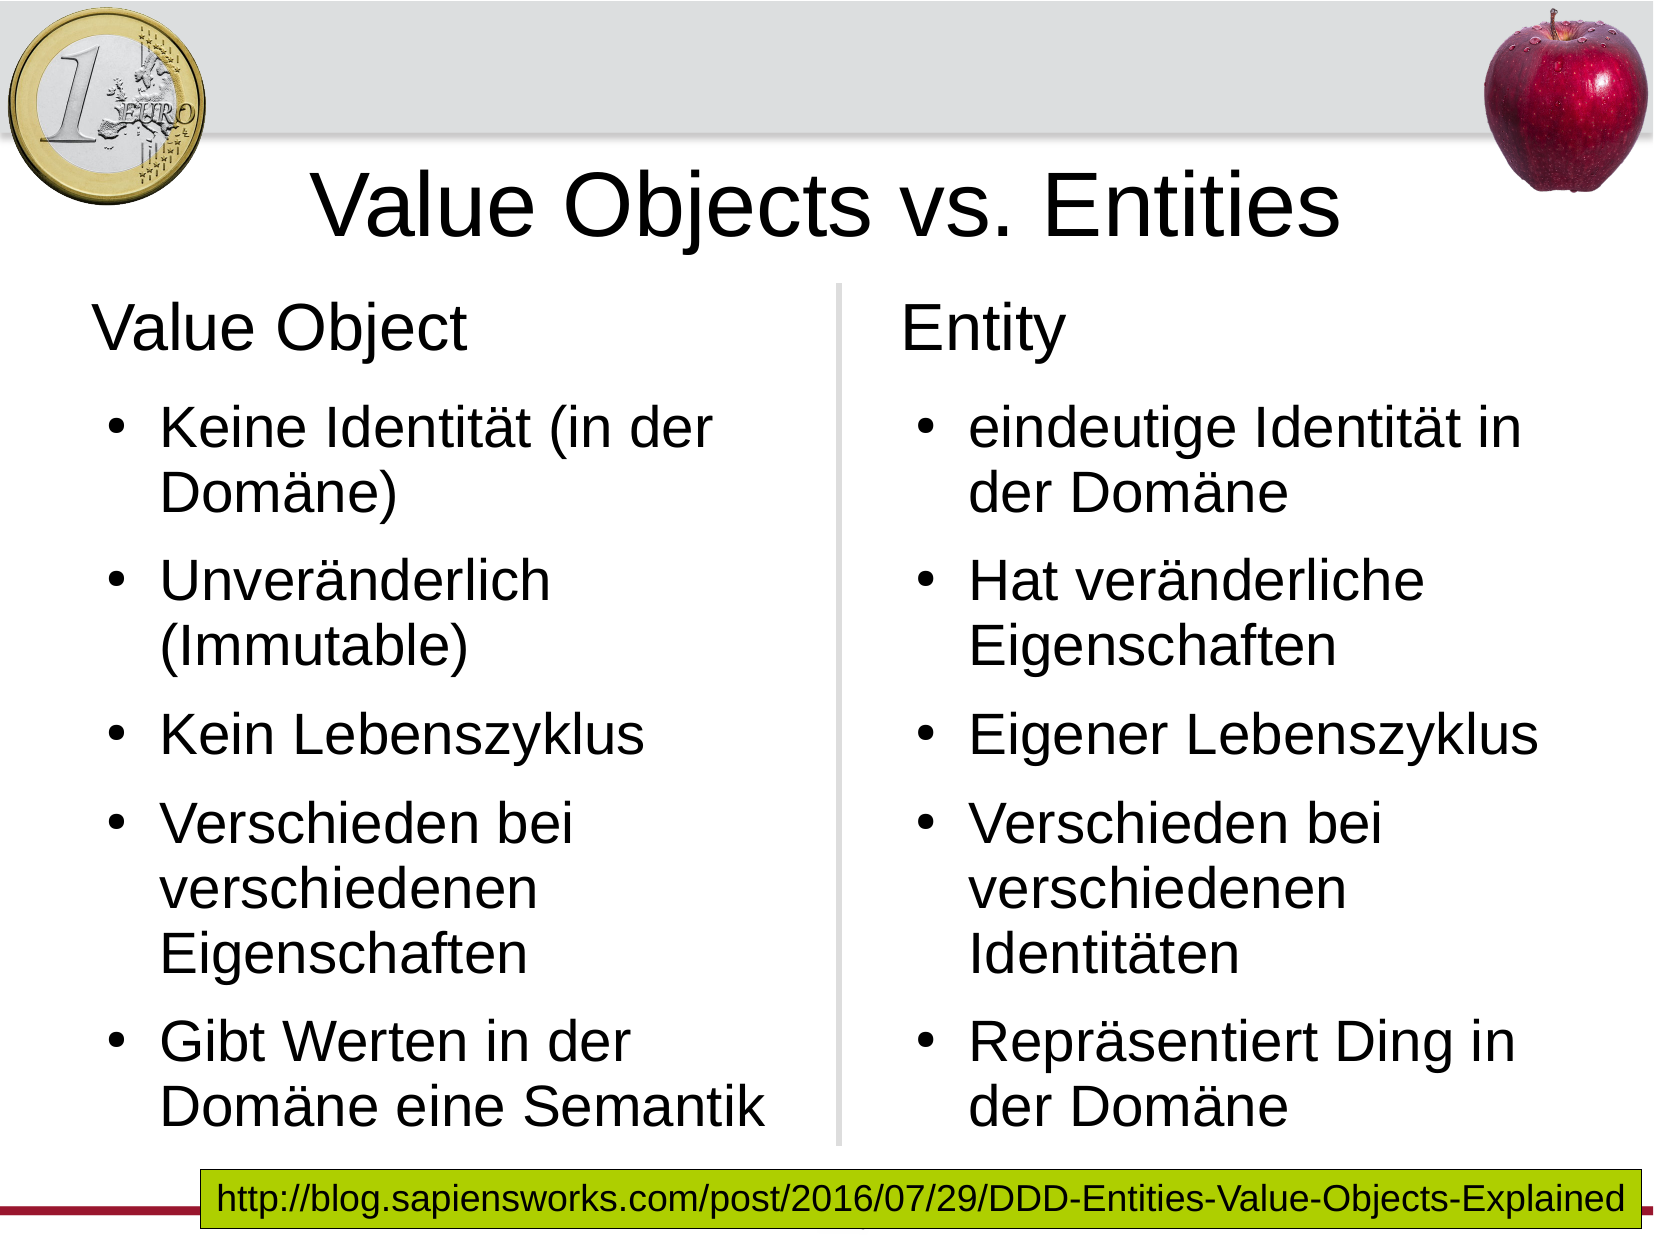

# Value Objects vs. Entities
 Value Object
Keine Identität (in der Domäne)
Unveränderlich (Immutable)
Kein Lebenszyklus
Verschieden bei verschiedenen Eigenschaften
Gibt Werten in der Domäne eine Semantik
 Entity
eindeutige Identität in der Domäne
Hat veränderliche Eigenschaften
Eigener Lebenszyklus
Verschieden bei verschiedenen Identitäten
Repräsentiert Ding in der Domäne
http://blog.sapiensworks.com/post/2016/07/29/DDD-Entities-Value-Objects-Explained